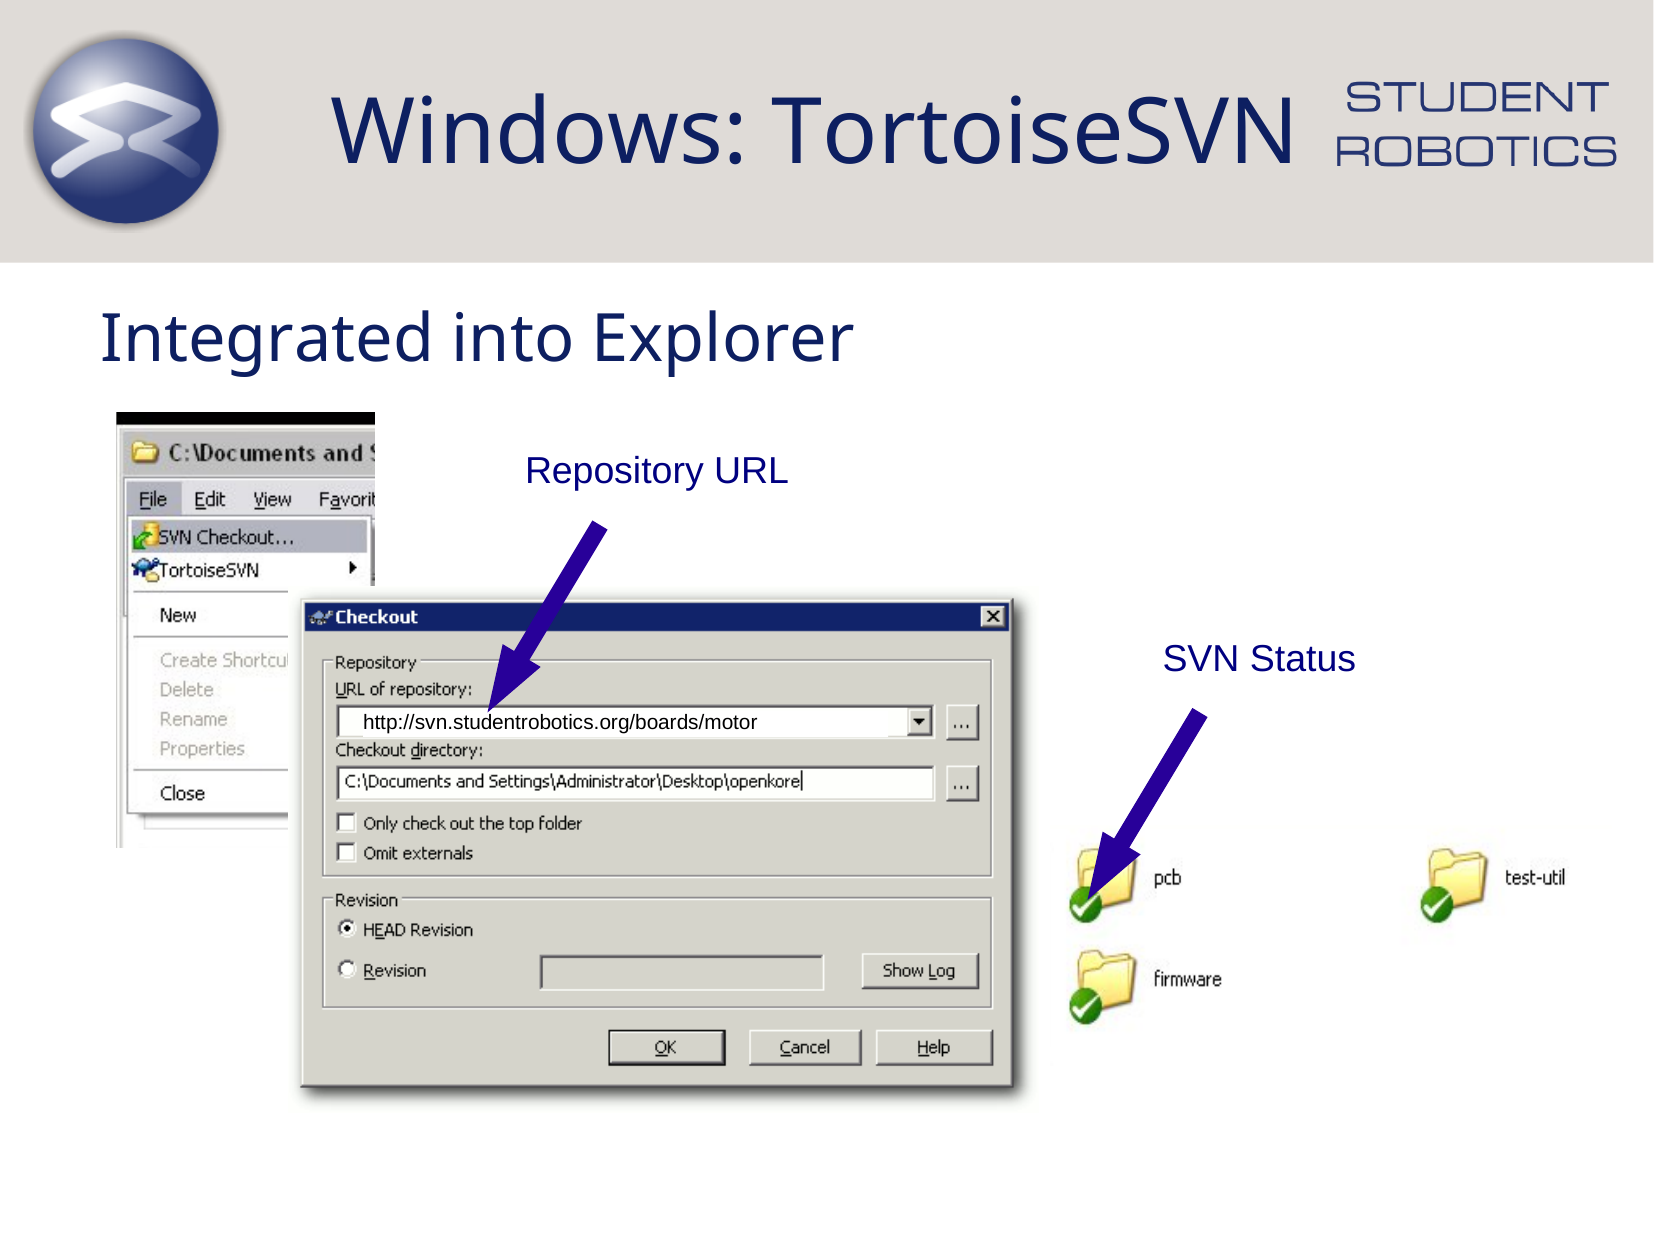

# Windows: TortoiseSVN
Integrated into Explorer
Repository URL
http://svn.studentrobotics.org/boards/motor
SVN Status